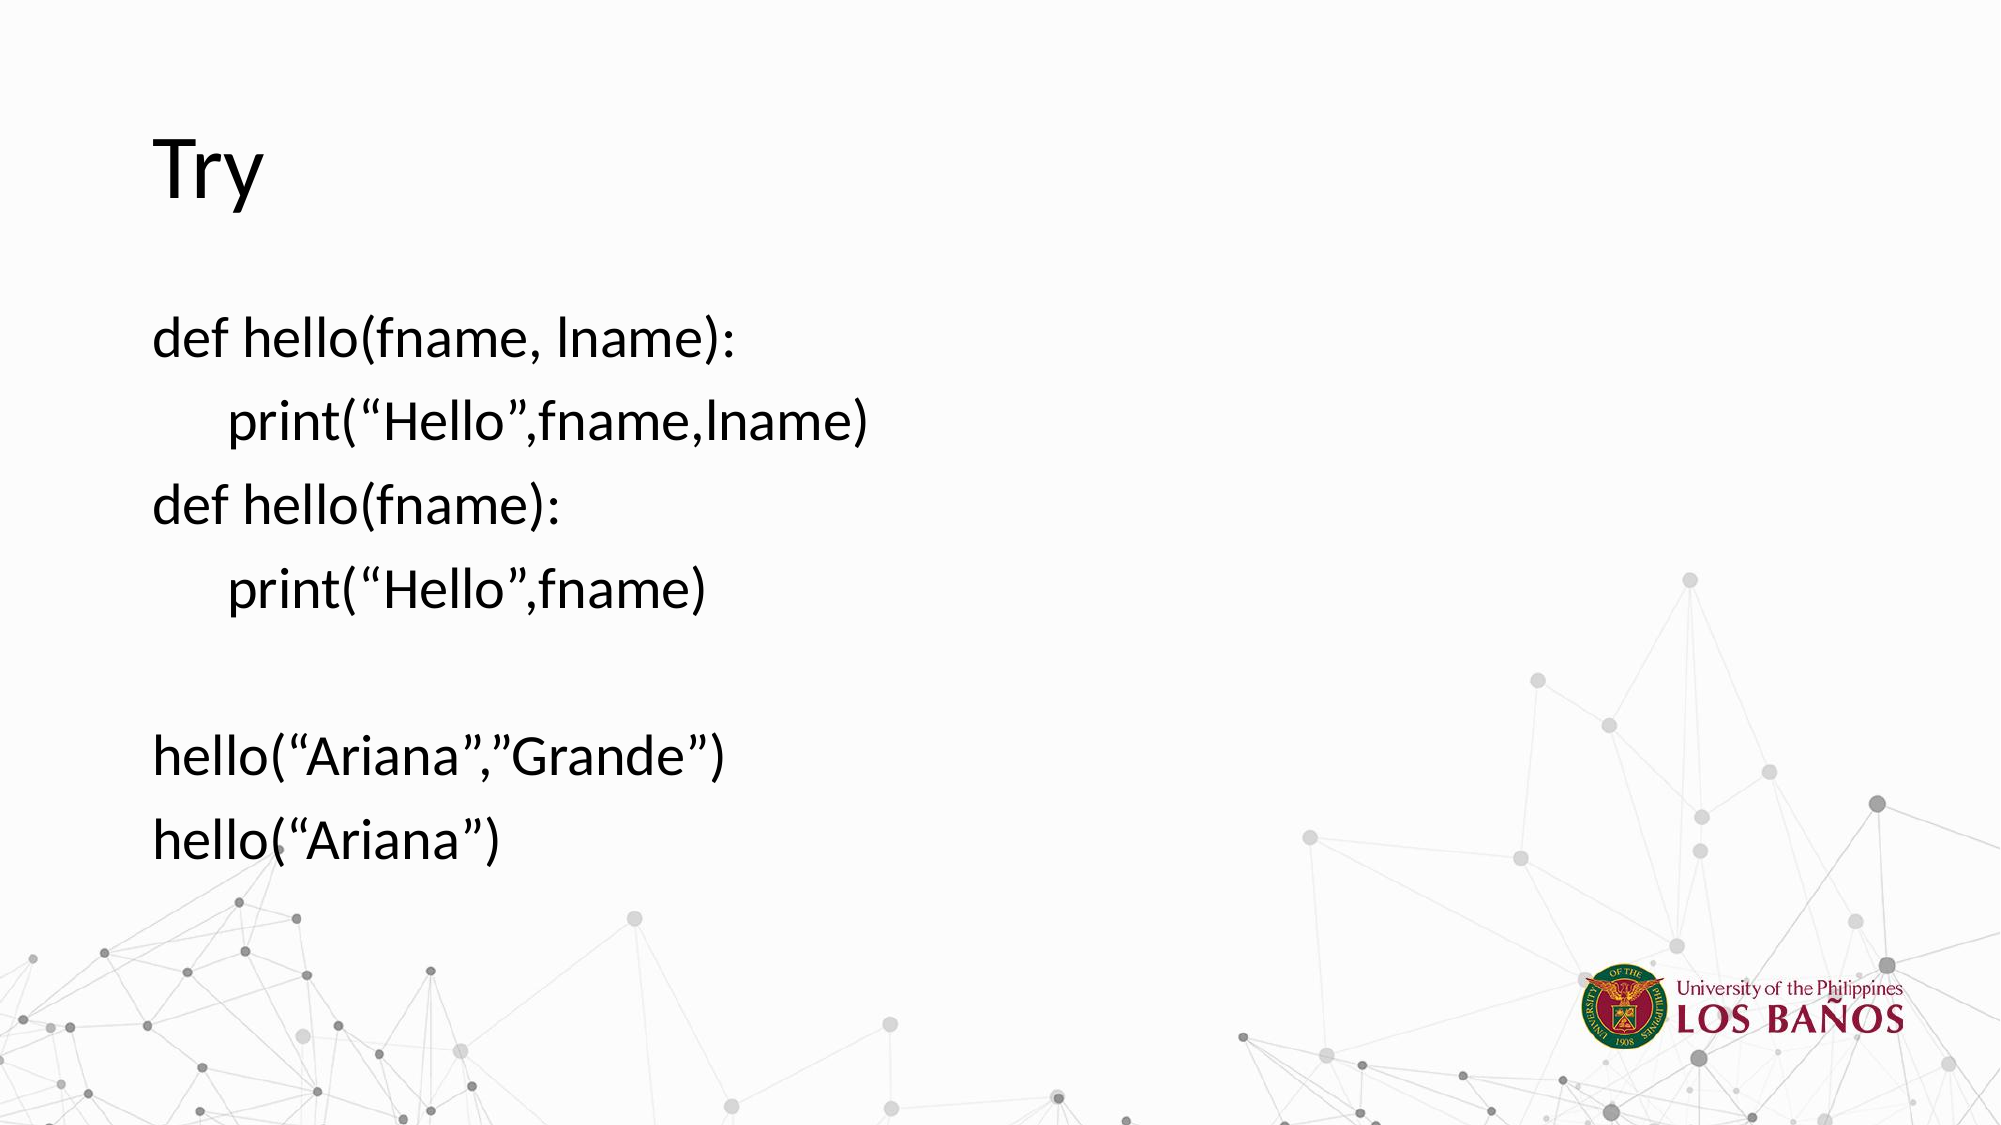

# Try
def hello(fname, lname):
	print(“Hello”,fname,lname)
def hello(fname):
	print(“Hello”,fname)
hello(“Ariana”,”Grande”)
hello(“Ariana”)